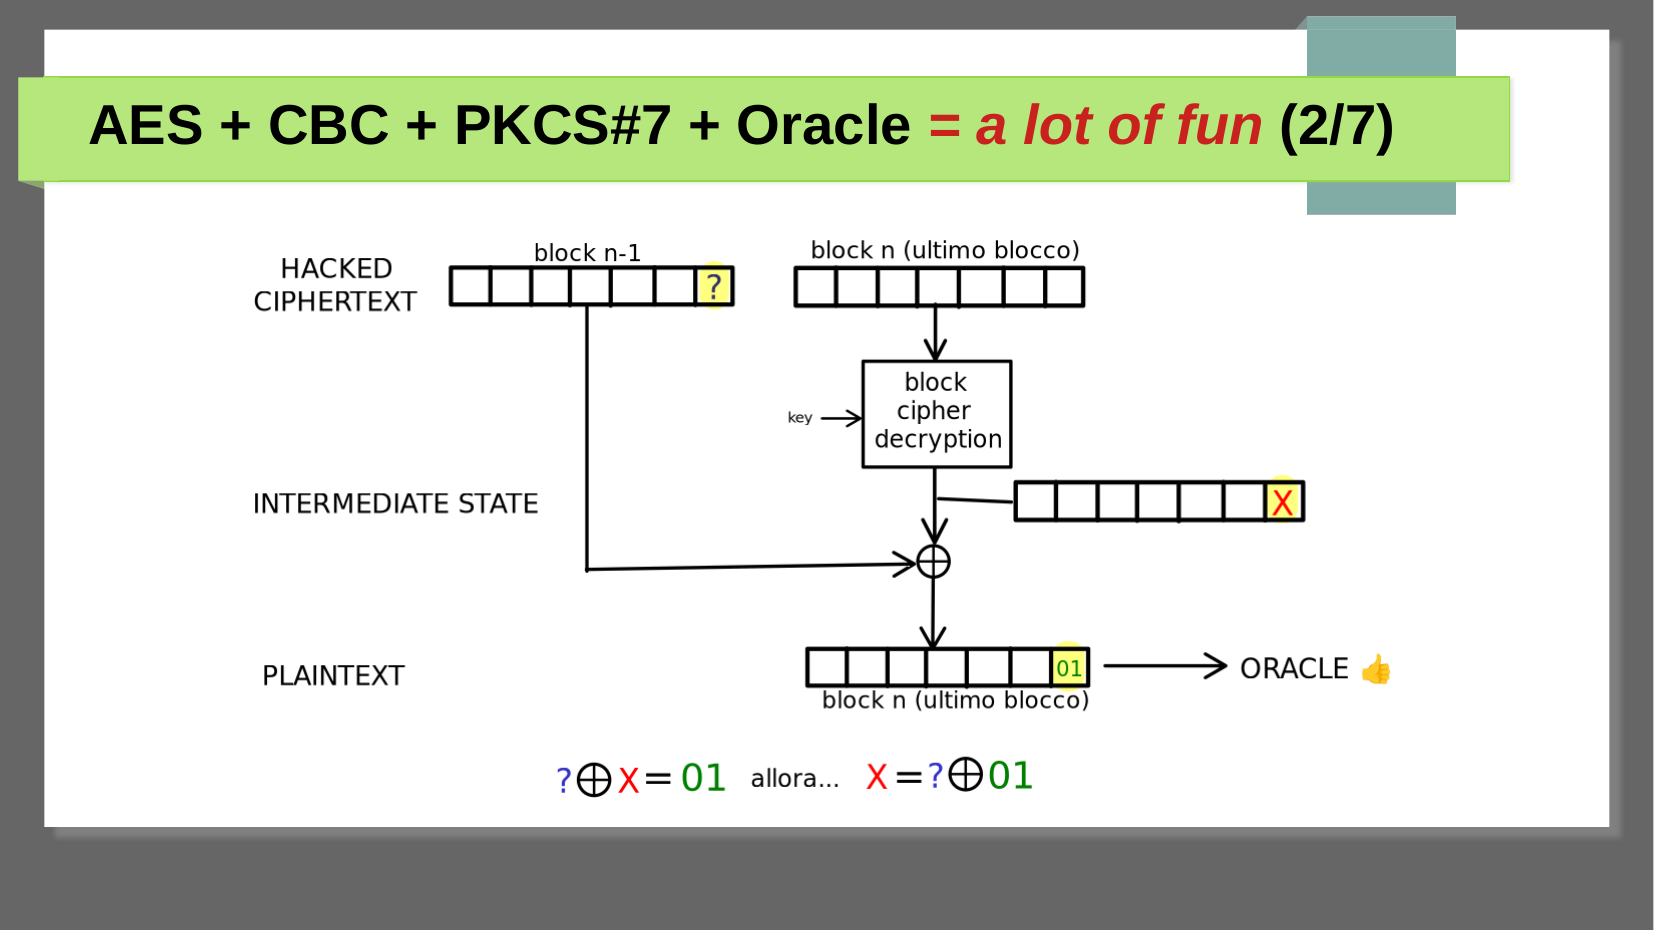

# AES + CBC + PKCS#7 + Oracle = a lot of fun (2/7)